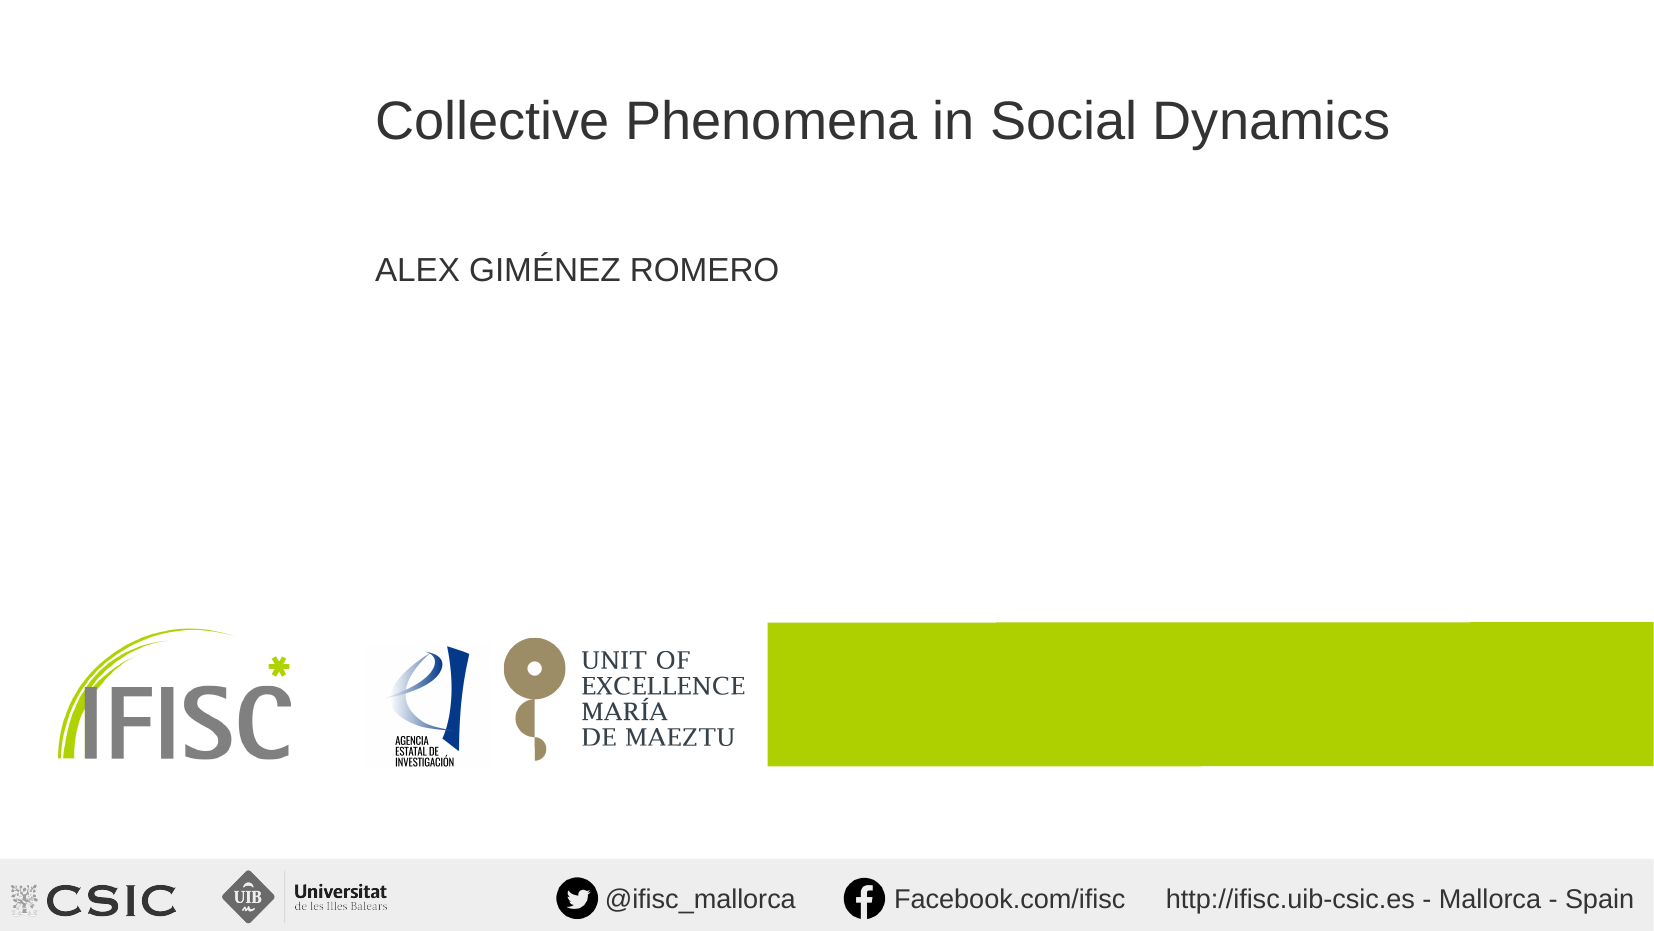

Collective Phenomena in Social Dynamics
ALEX GIMÉNEZ ROMERO